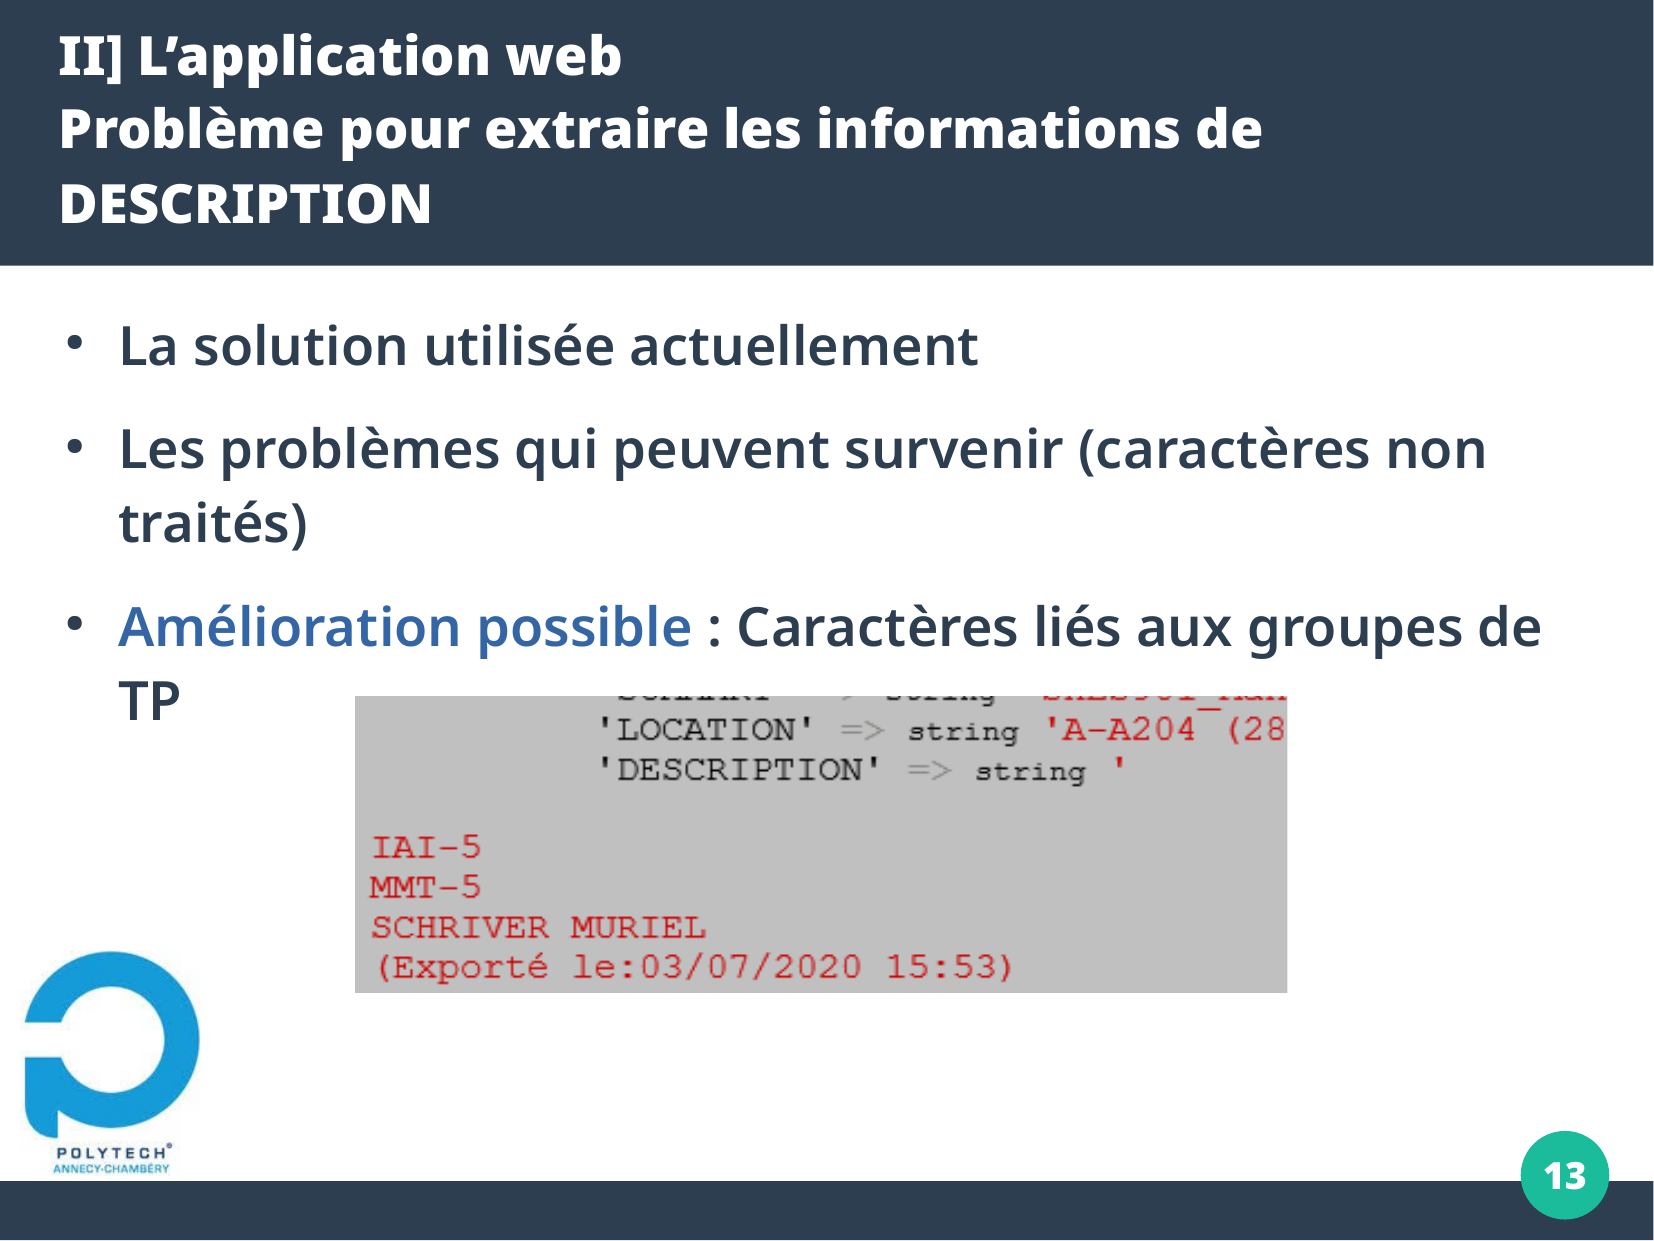

# II] L’application web Problème pour extraire les informations de DESCRIPTION
La solution utilisée actuellement
Les problèmes qui peuvent survenir (caractères non traités)
Amélioration possible : Caractères liés aux groupes de TP
13